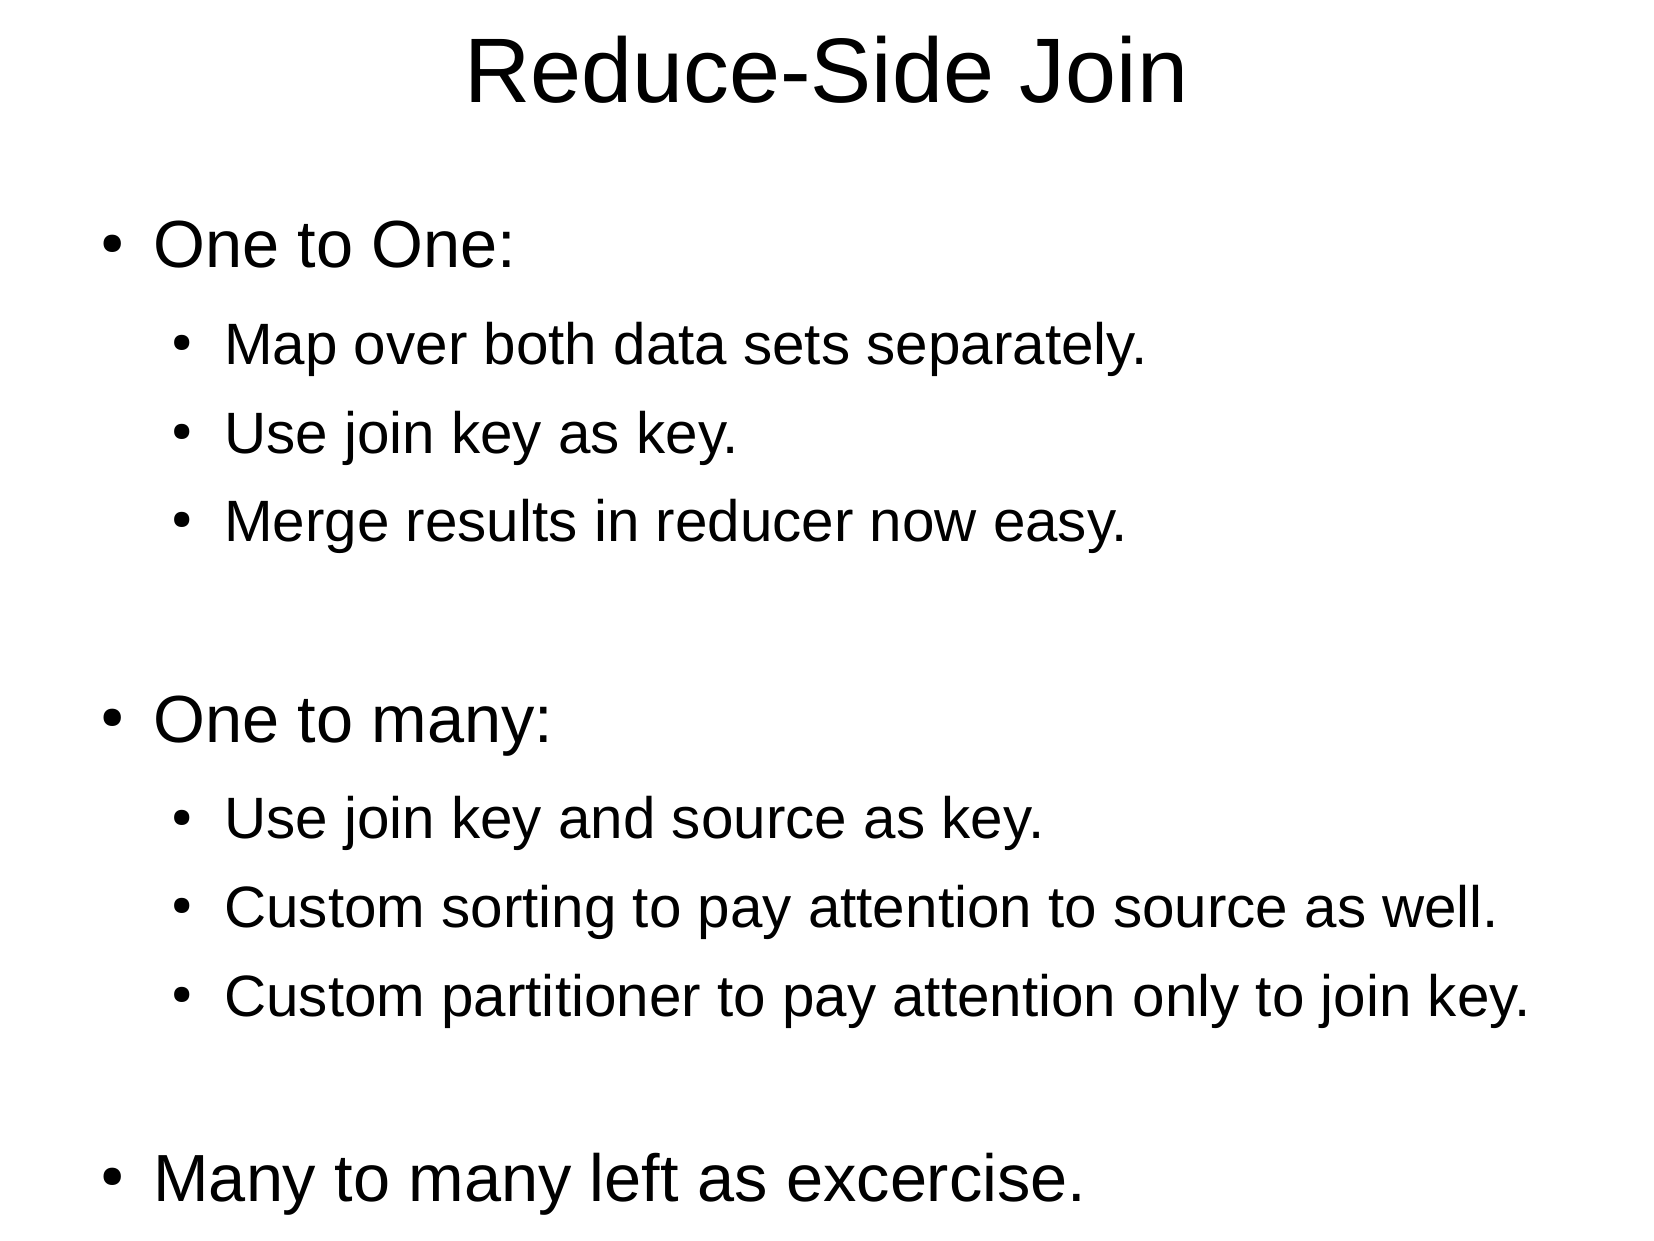

# Reduce-Side Join
One to One:
Map over both data sets separately.
Use join key as key.
Merge results in reducer now easy.
One to many:
Use join key and source as key.
Custom sorting to pay attention to source as well.
Custom partitioner to pay attention only to join key.
Many to many left as excercise.